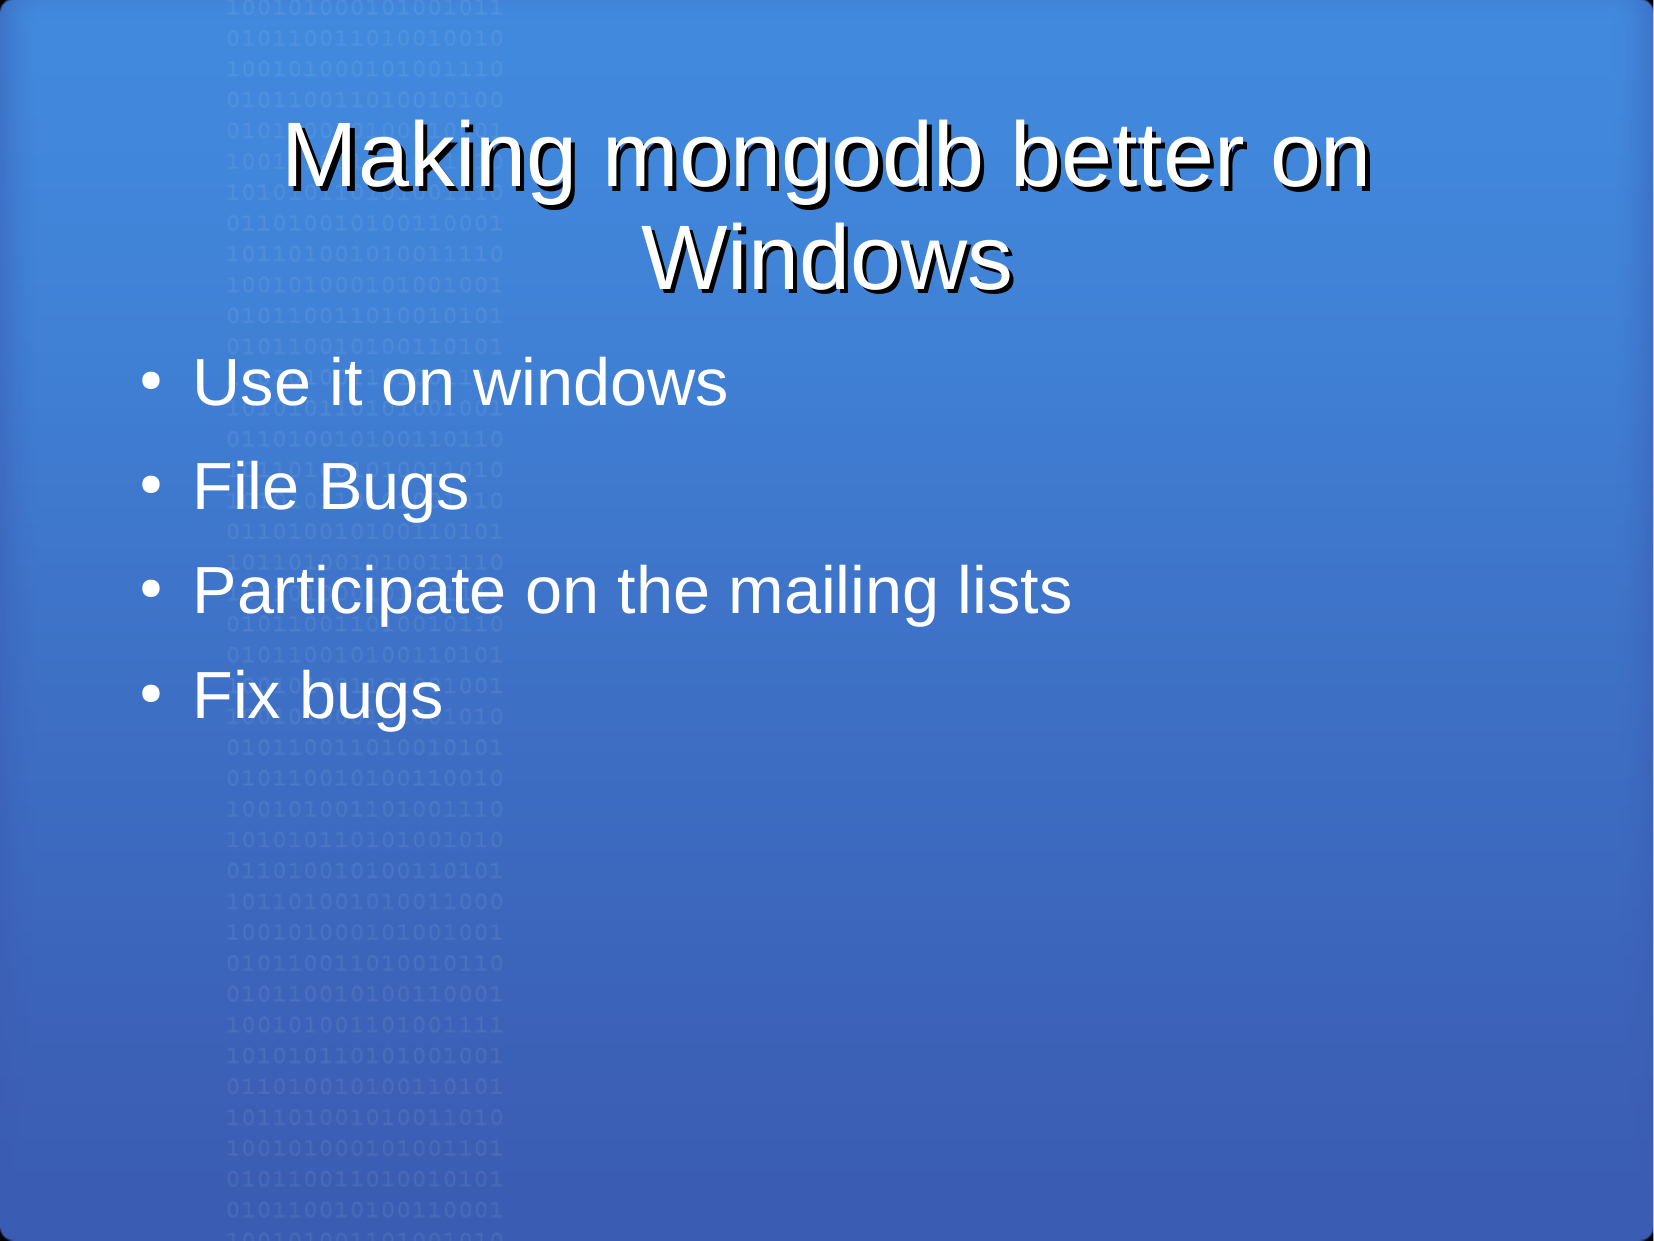

# Making mongodb better on Windows
Use it on windows
File Bugs
Participate on the mailing lists
Fix bugs